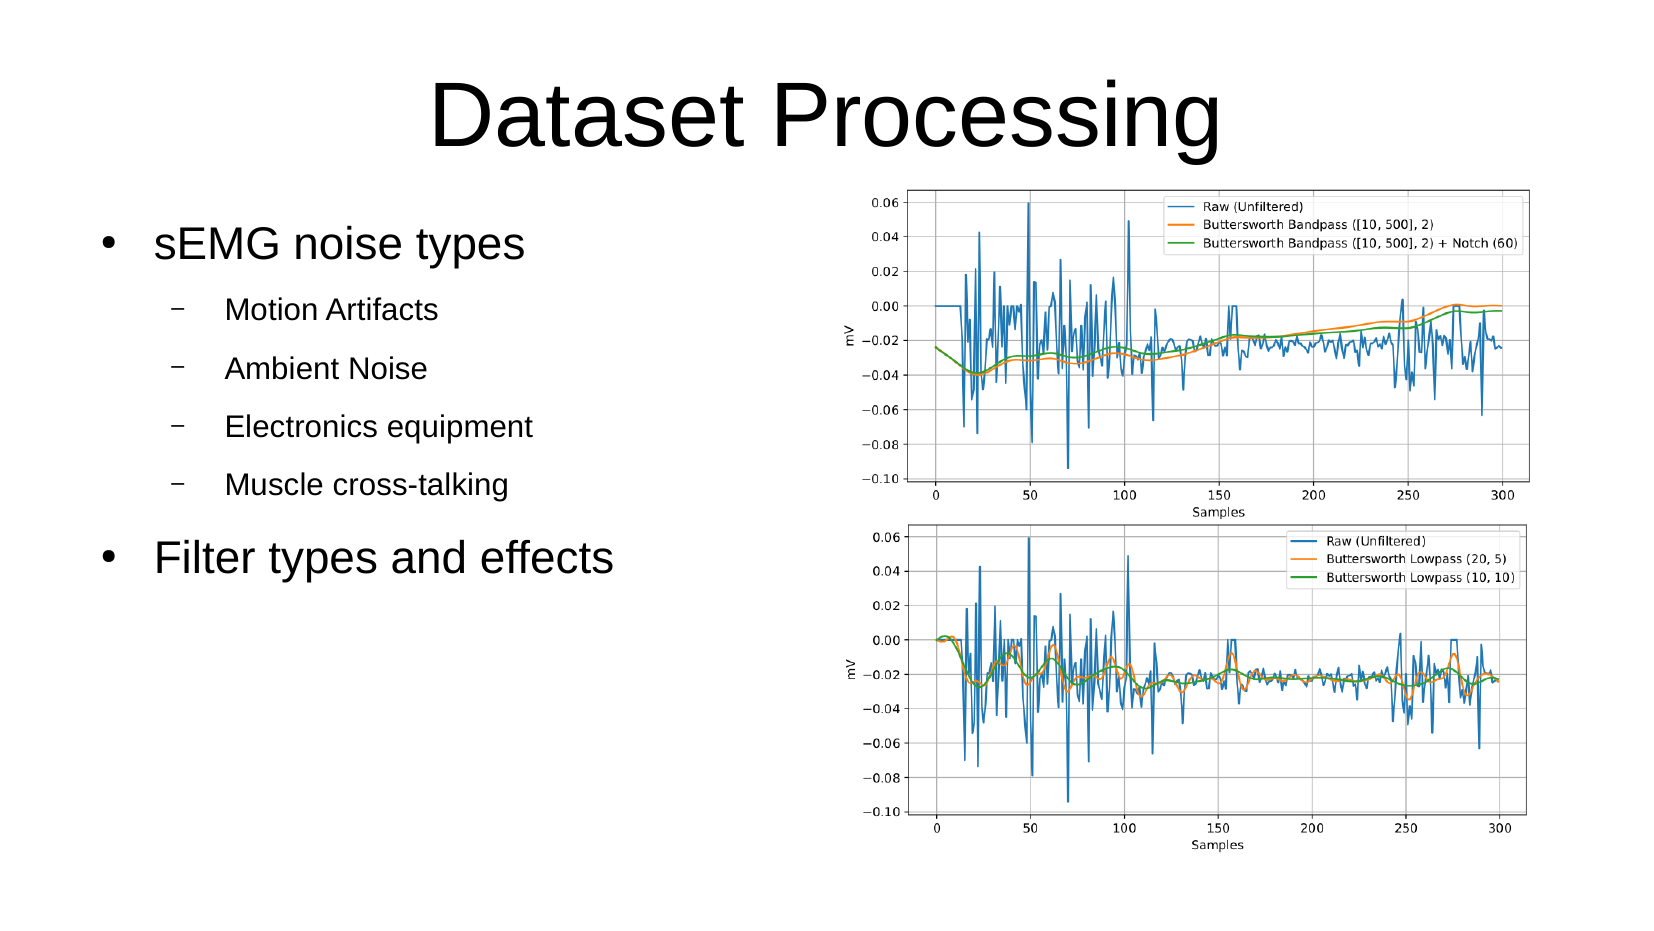

# Dataset Processing
sEMG noise types
Motion Artifacts
Ambient Noise
Electronics equipment
Muscle cross-talking
Filter types and effects